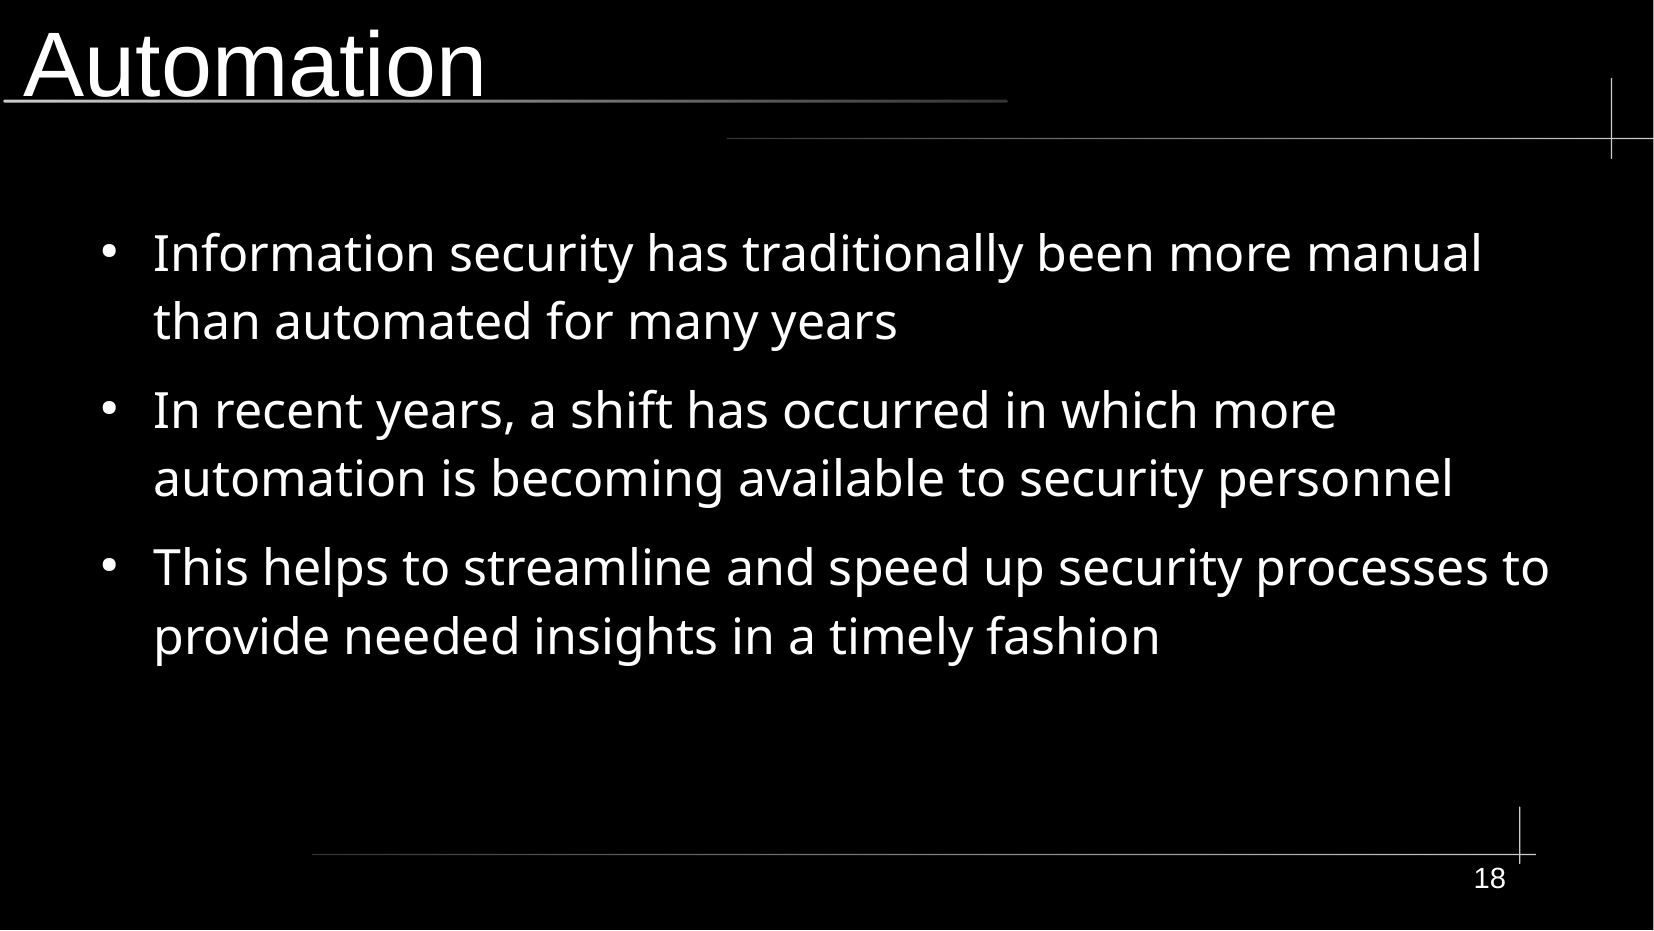

# Automation
Information security has traditionally been more manual than automated for many years
In recent years, a shift has occurred in which more automation is becoming available to security personnel
This helps to streamline and speed up security processes to provide needed insights in a timely fashion
18